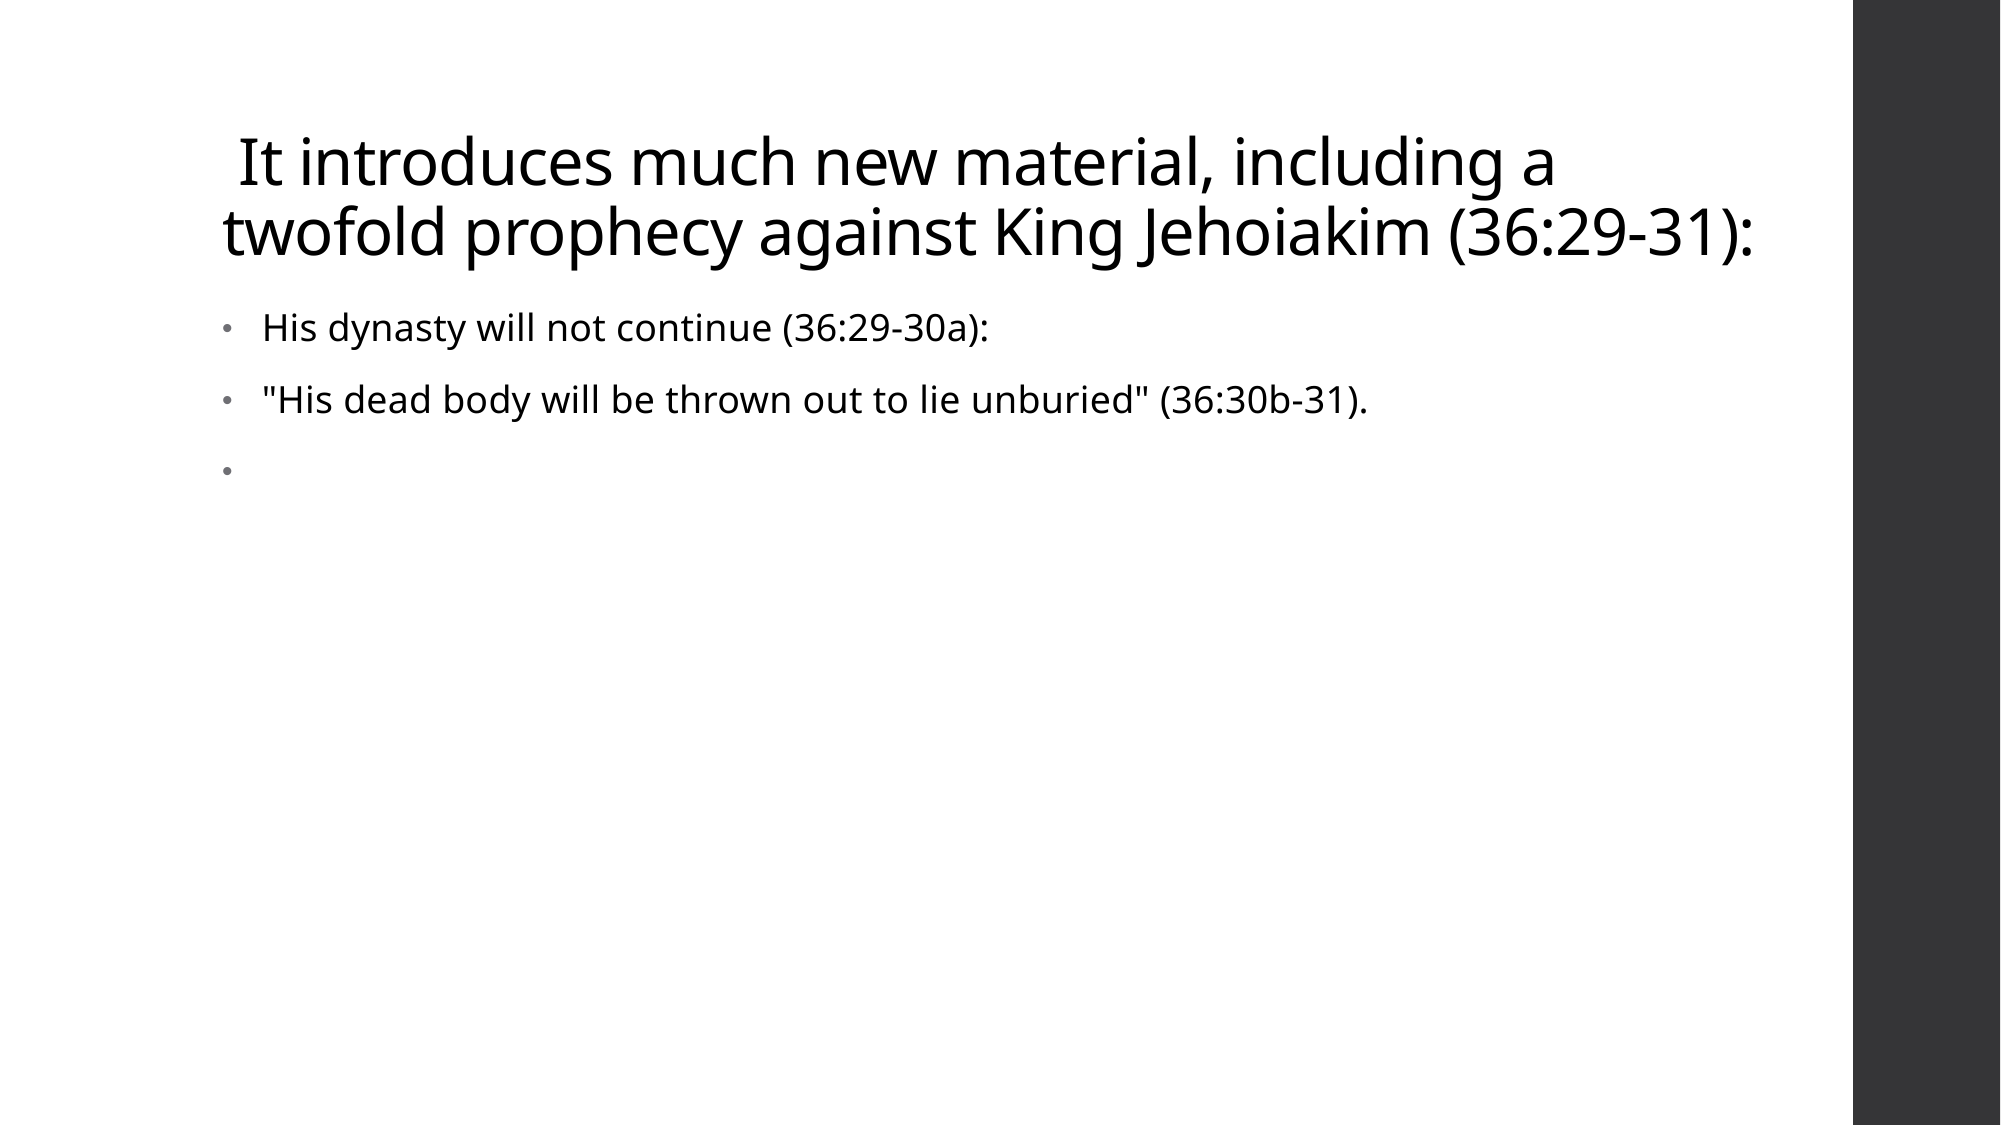

# It introduces much new material, including a twofold prophecy against King Jehoiakim (36:29-31):
 His dynasty will not continue (36:29-30a):
 "His dead body will be thrown out to lie unburied" (36:30b-31).